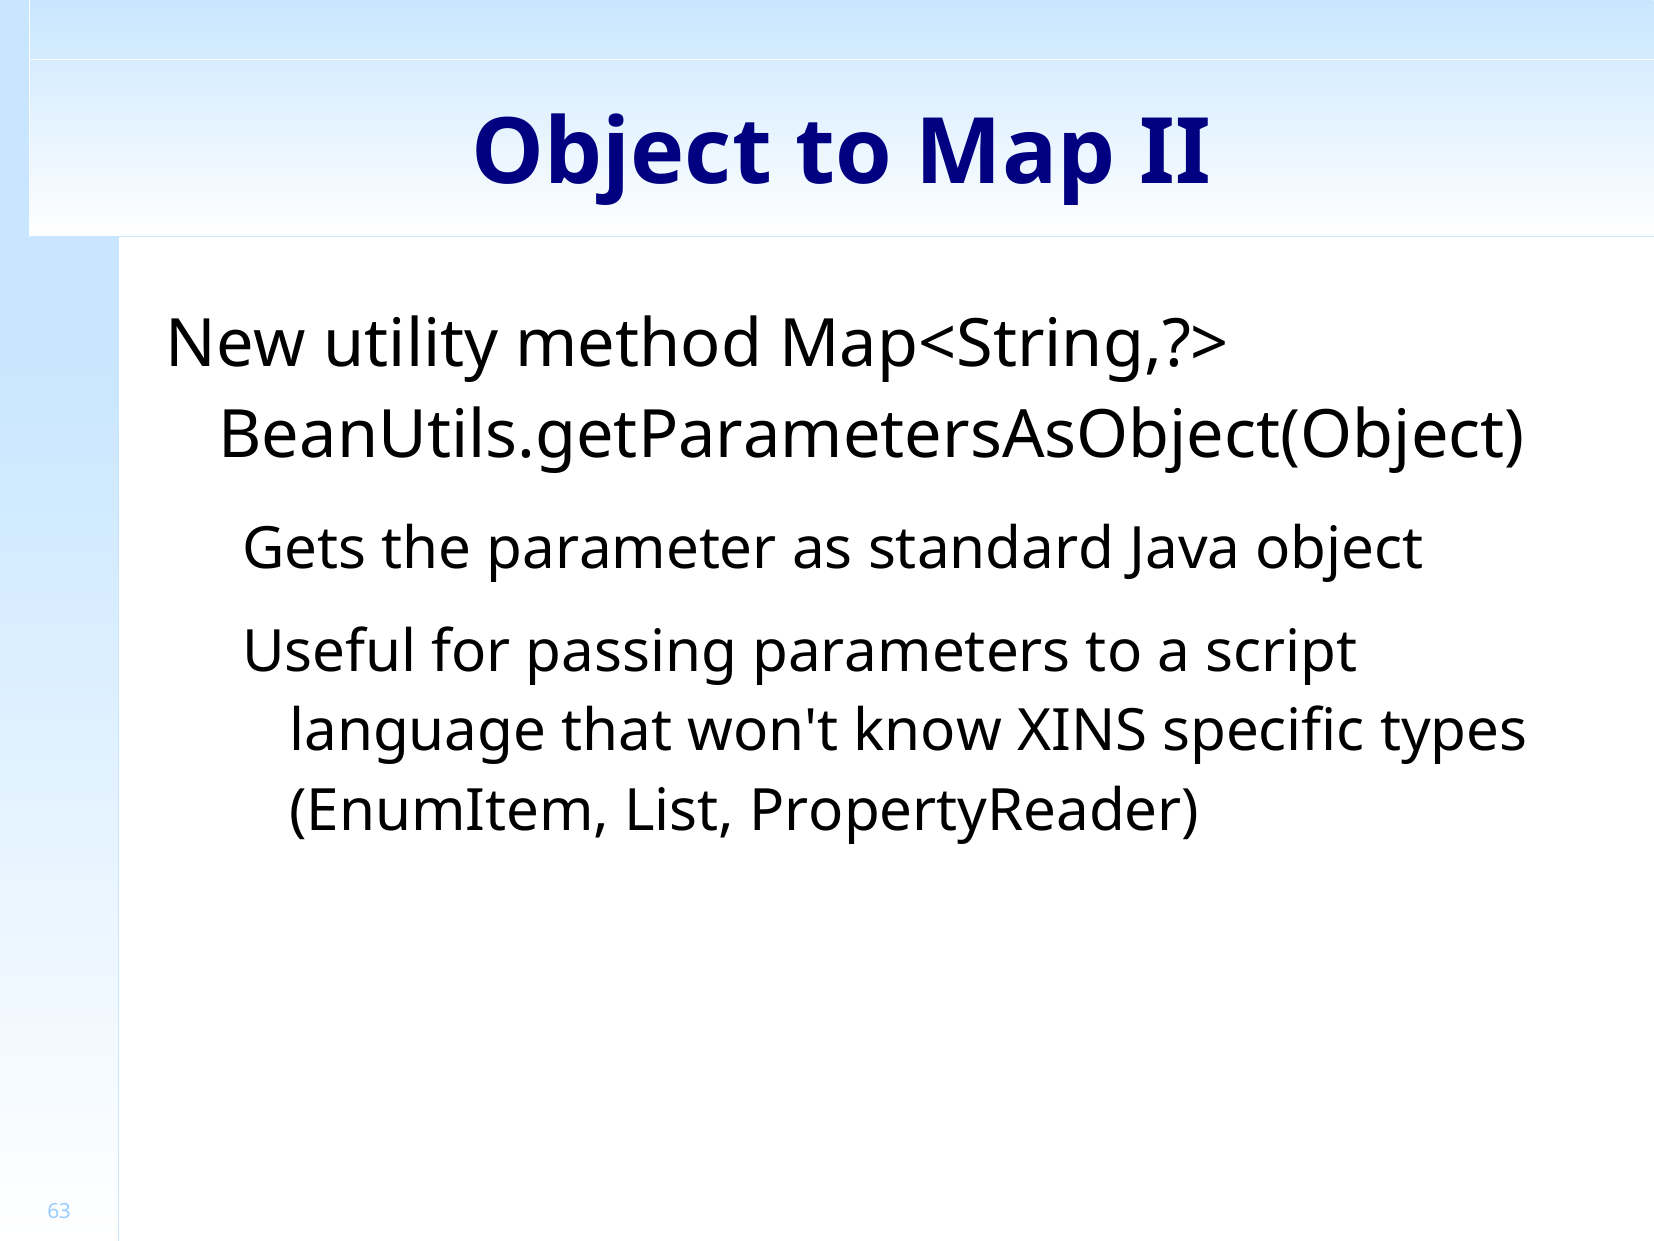

# Object to Map II
New utility method Map<String,?> BeanUtils.getParametersAsObject(Object)
Gets the parameter as standard Java object
Useful for passing parameters to a script language that won't know XINS specific types (EnumItem, List, PropertyReader)